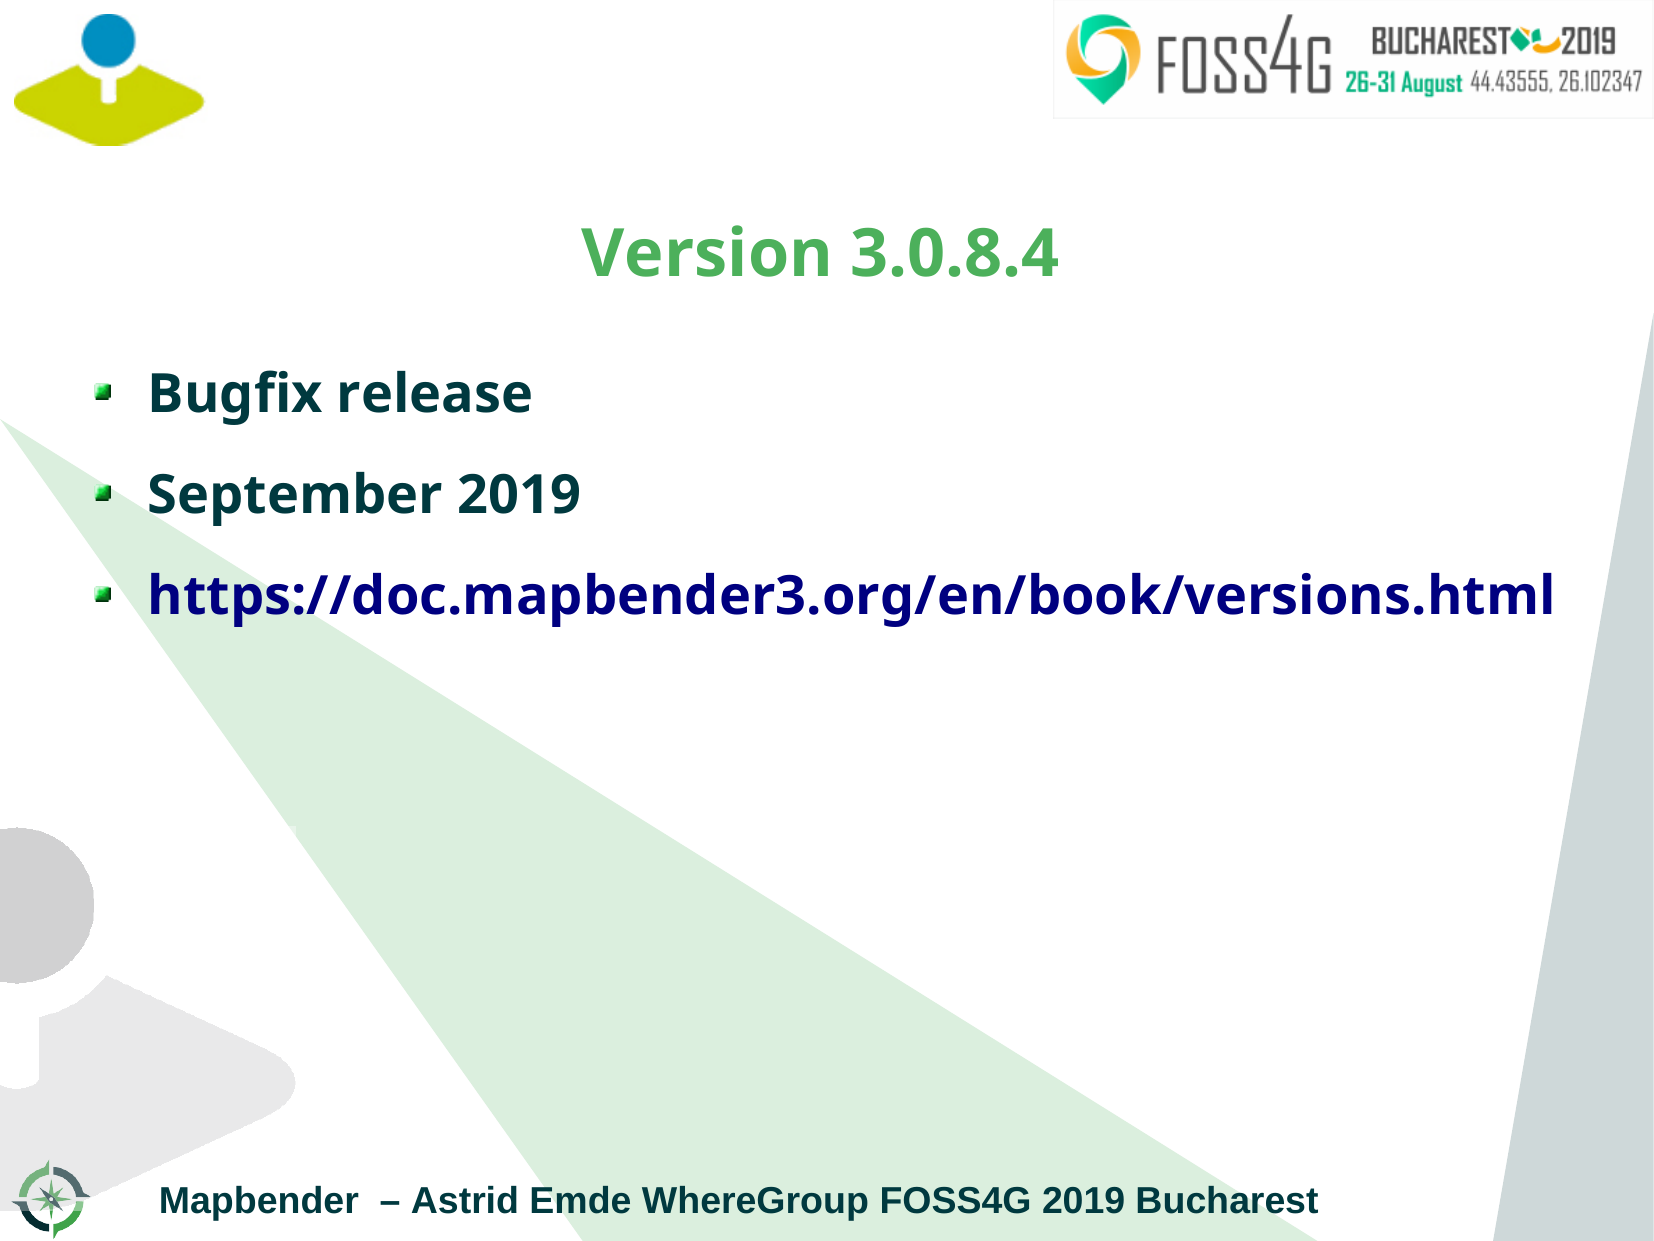

# Version 3.0.8.4
Bugfix release
September 2019
https://doc.mapbender3.org/en/book/versions.html